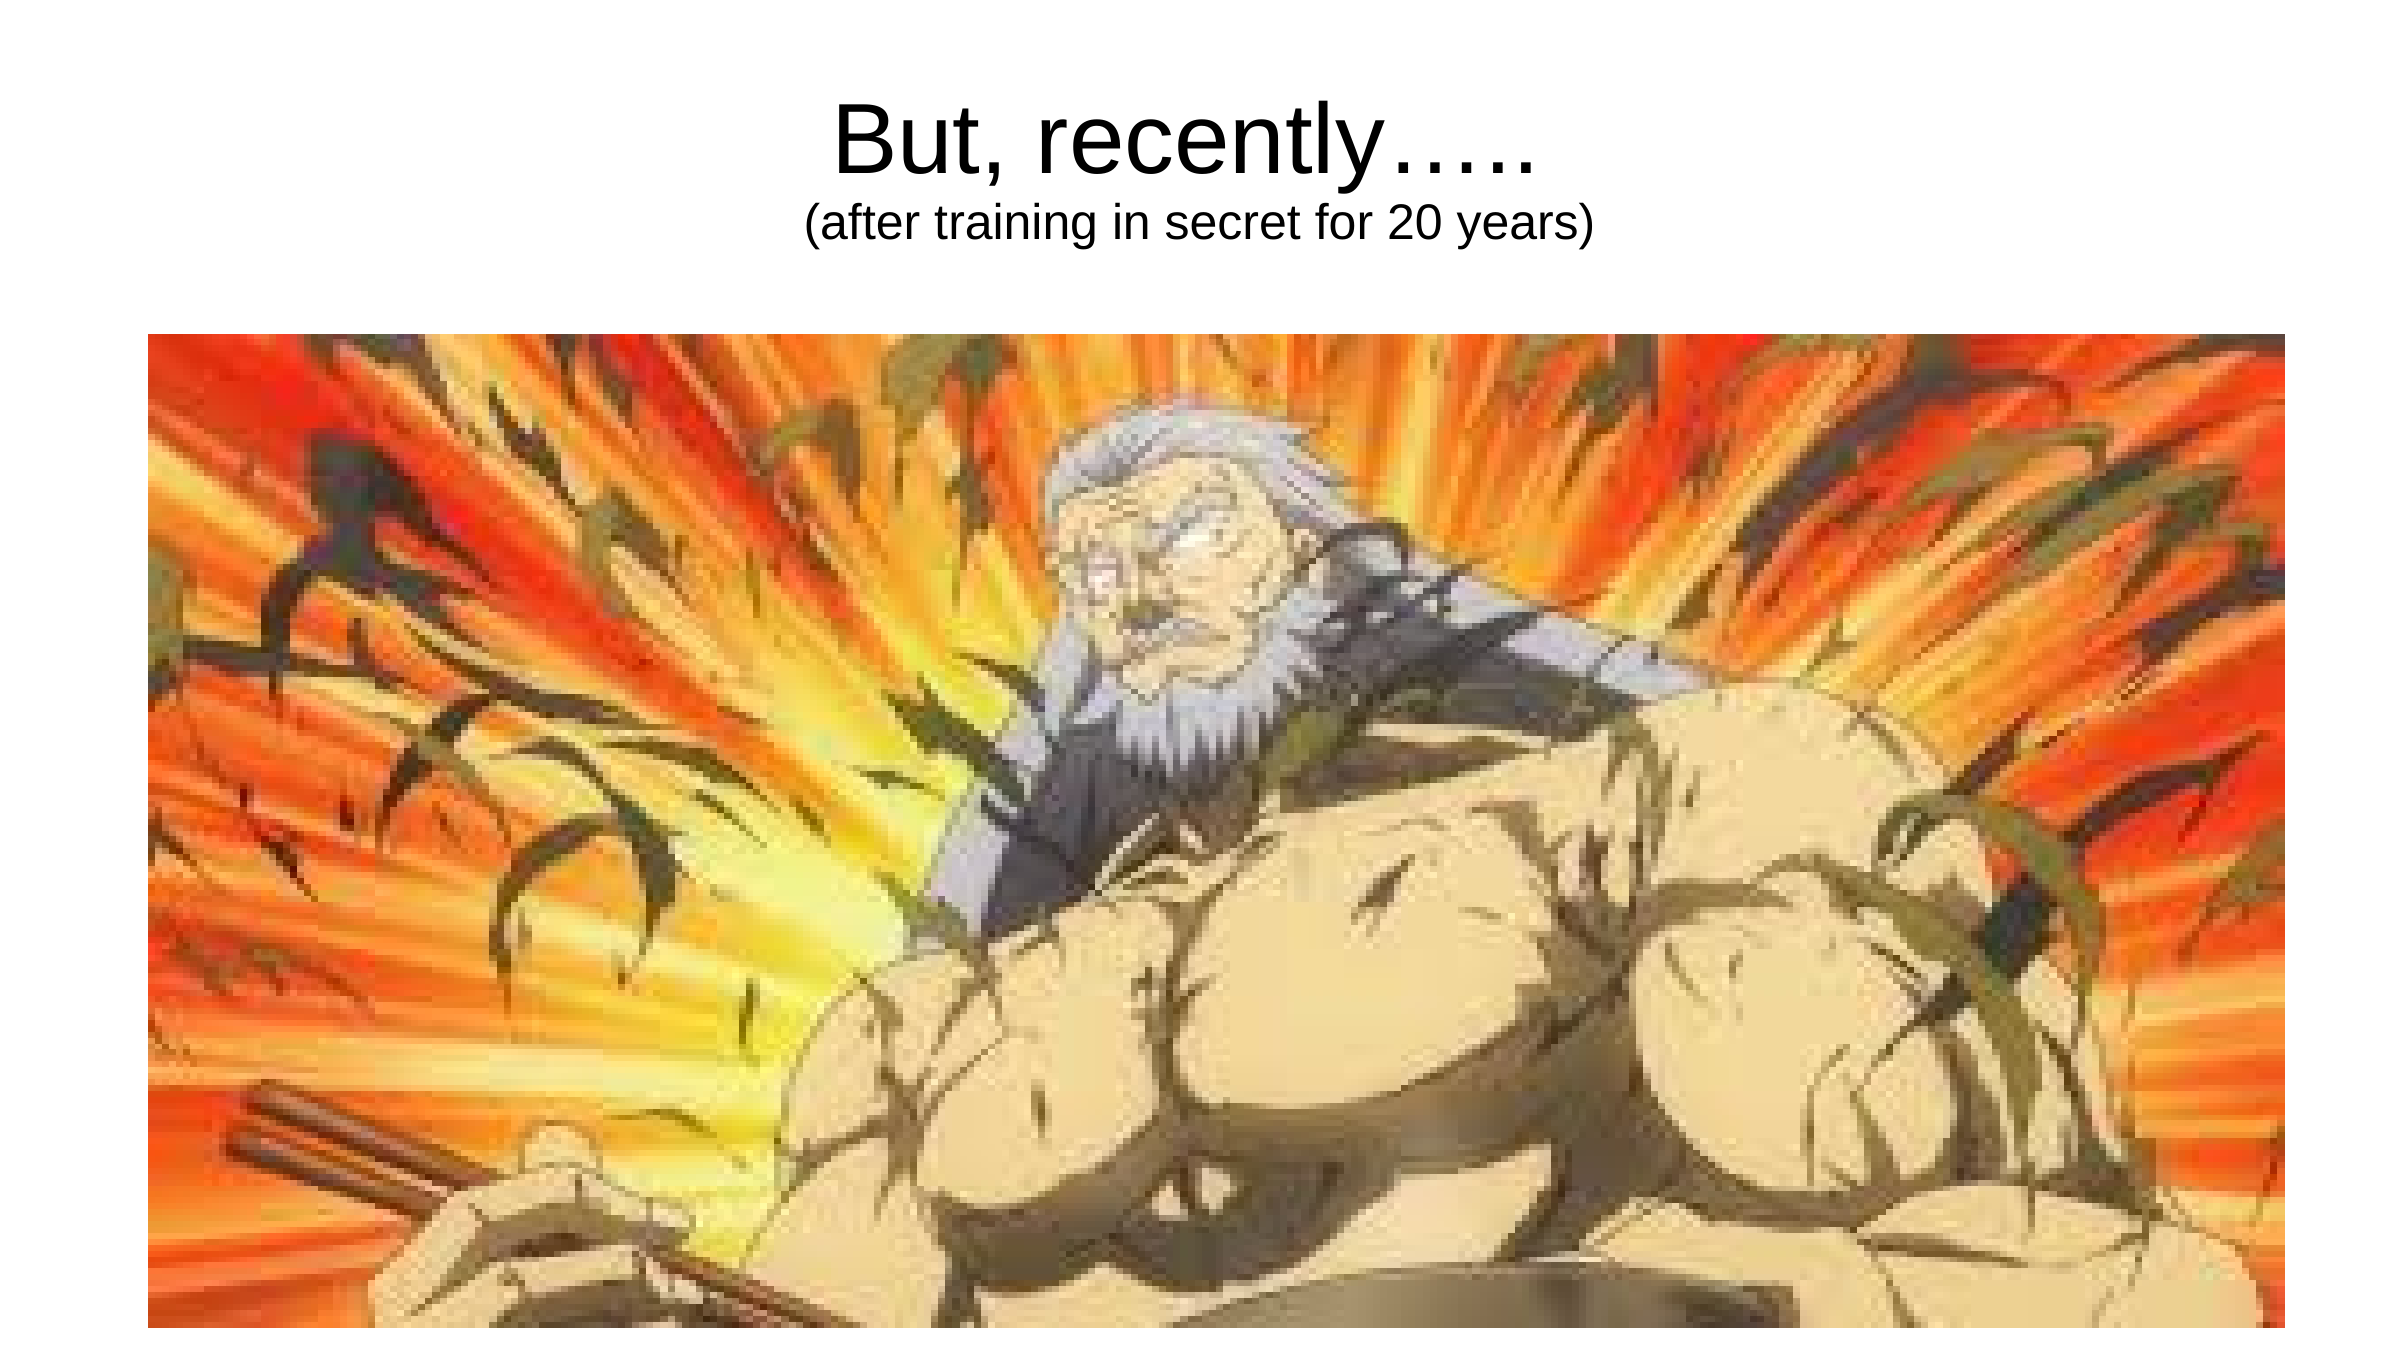

# But, recently….. (after training in secret for 20 years)